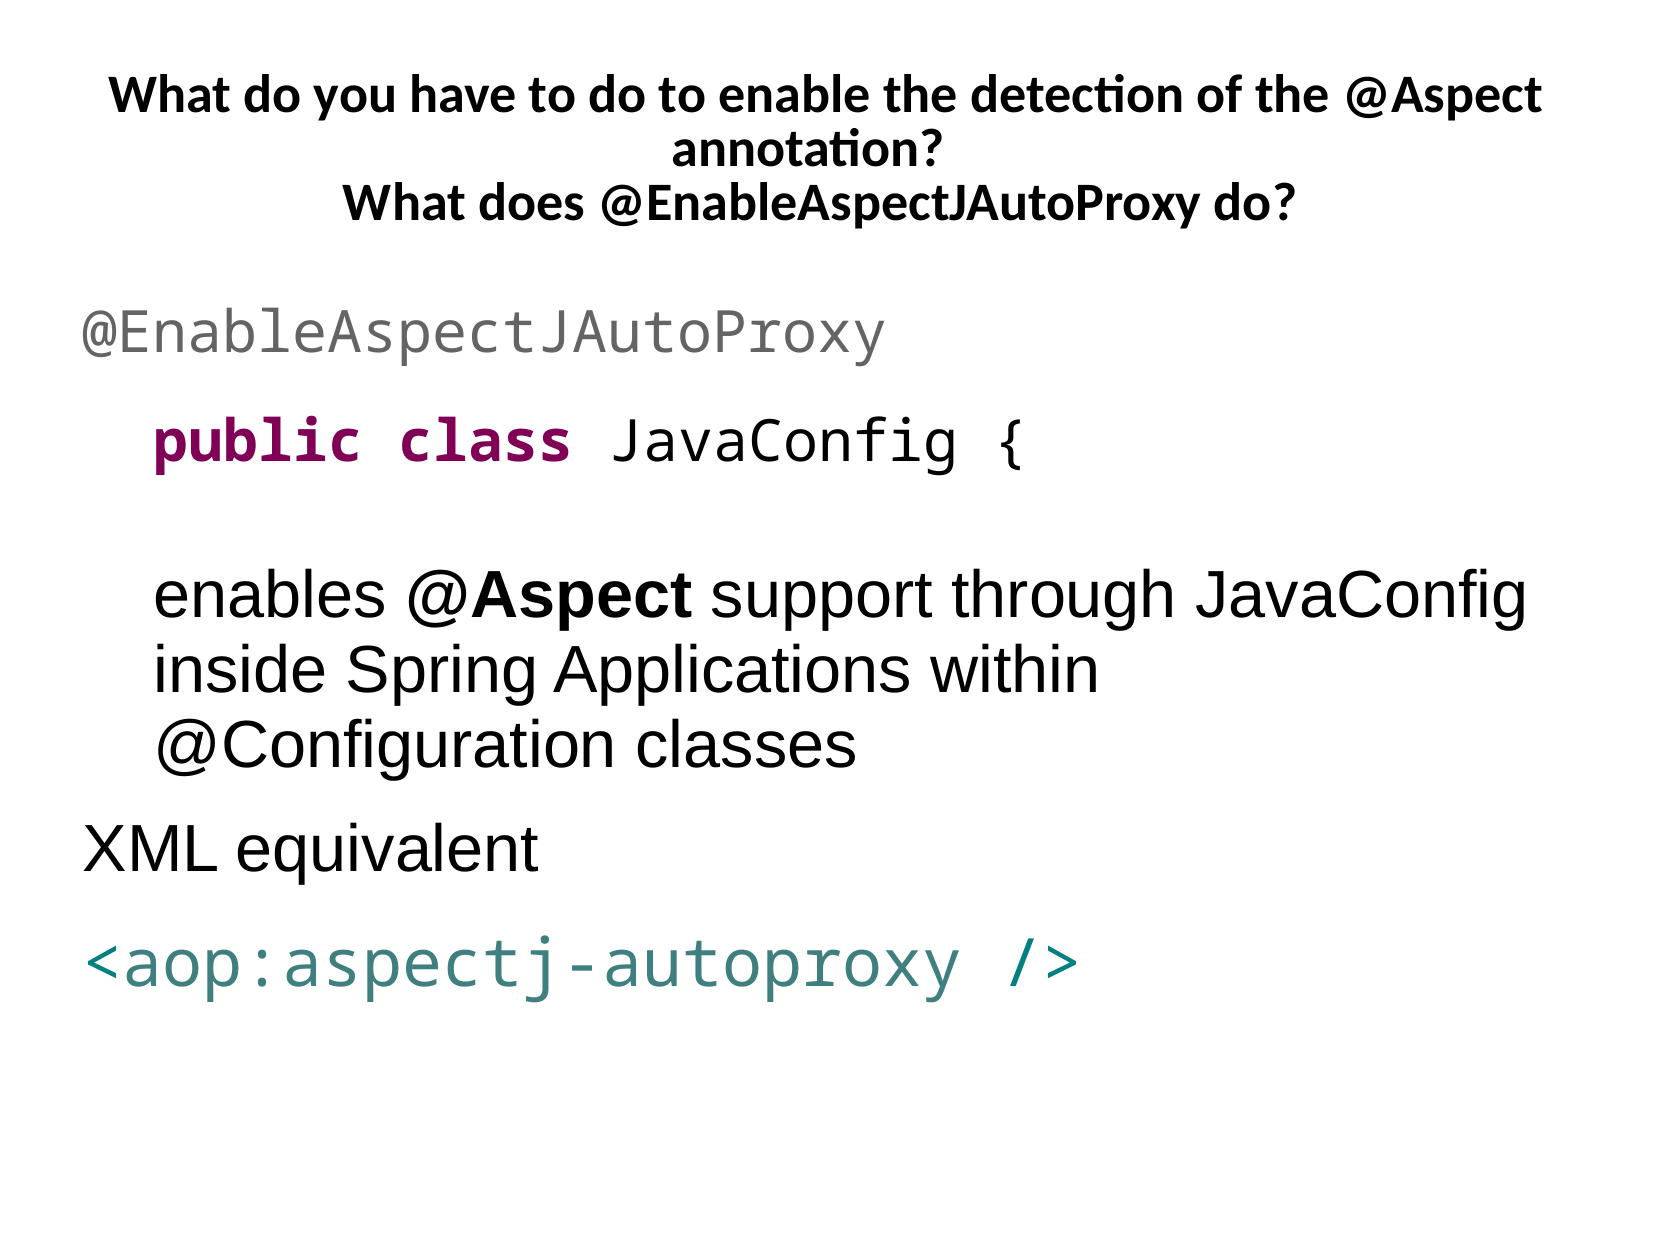

# What do you have to do to enable the detection of the @Aspect annotation? What does @EnableAspectJAutoProxy do?
@EnableAspectJAutoProxy
public class JavaConfig {
enables @Aspect support through JavaConfig inside Spring Applications within @Configuration classes
XML equivalent
<aop:aspectj-autoproxy />